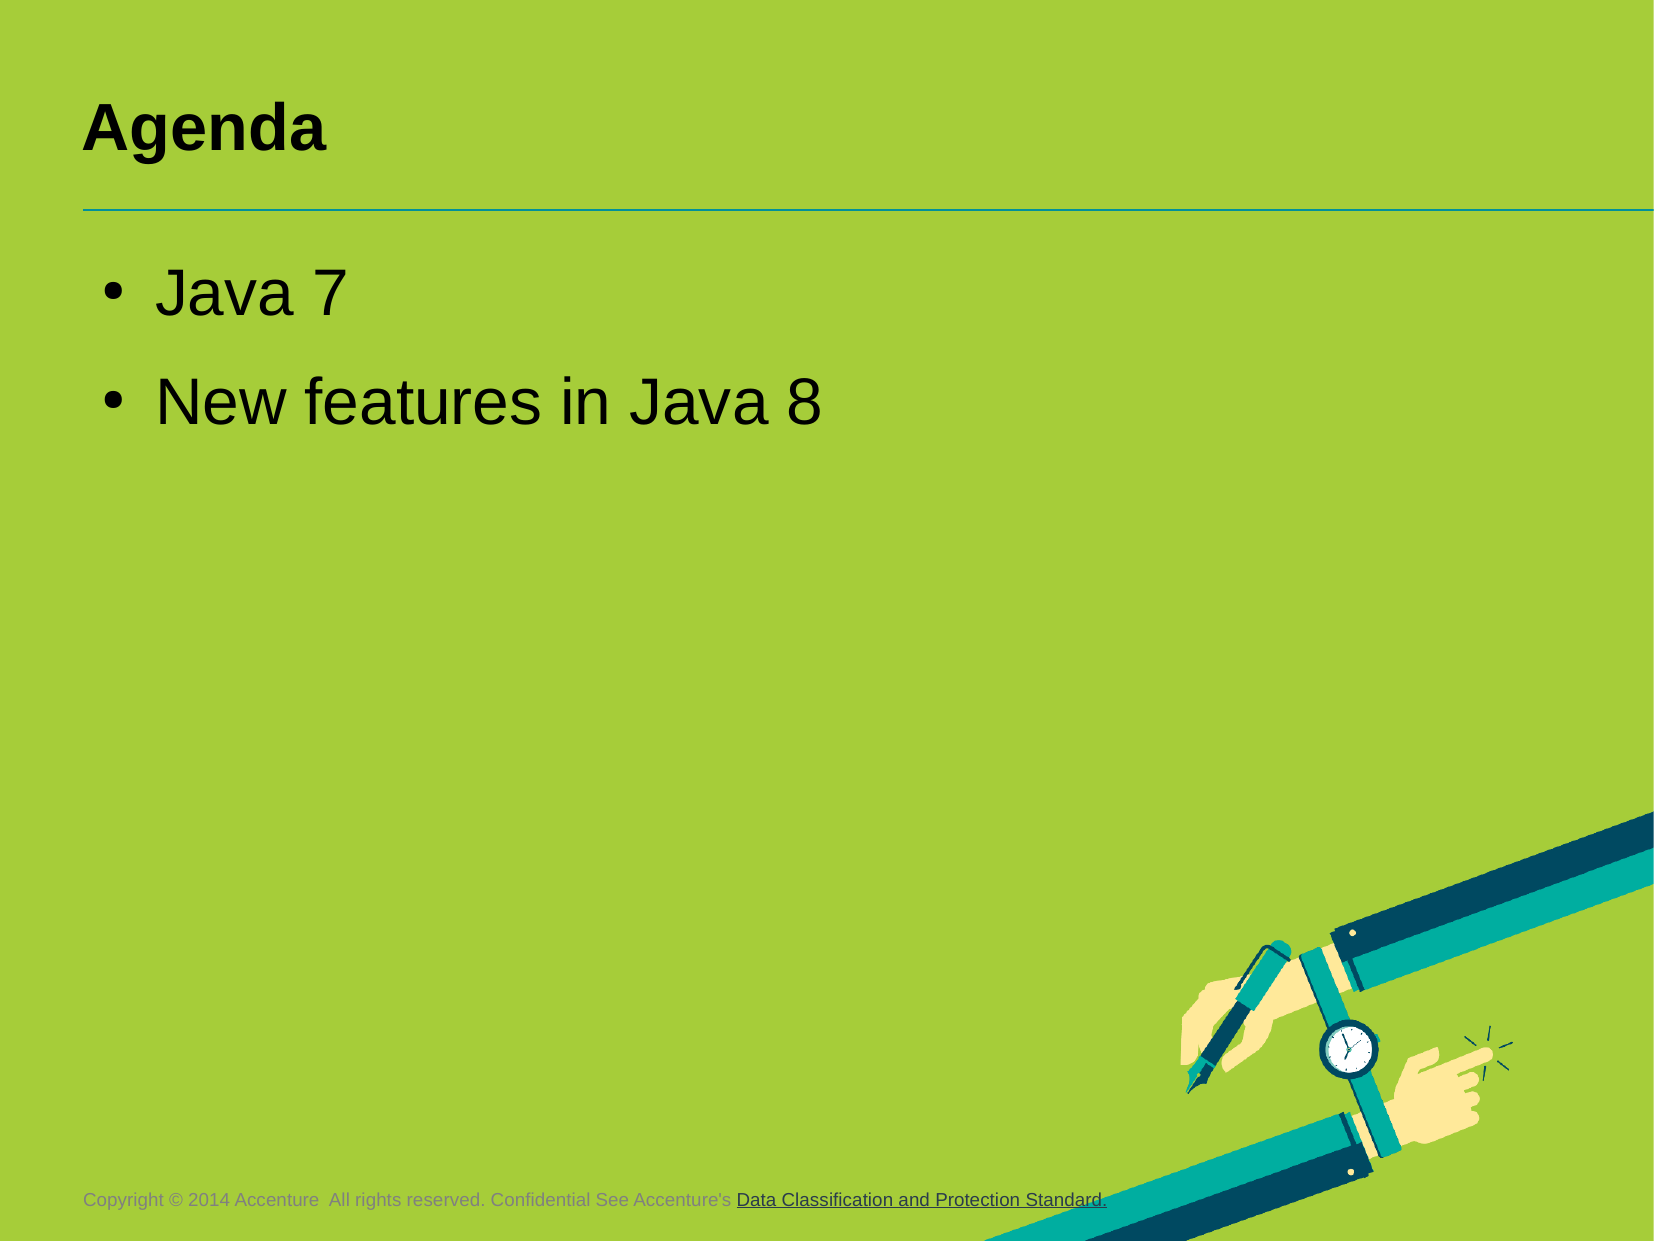

# Agenda
Java 7
New features in Java 8